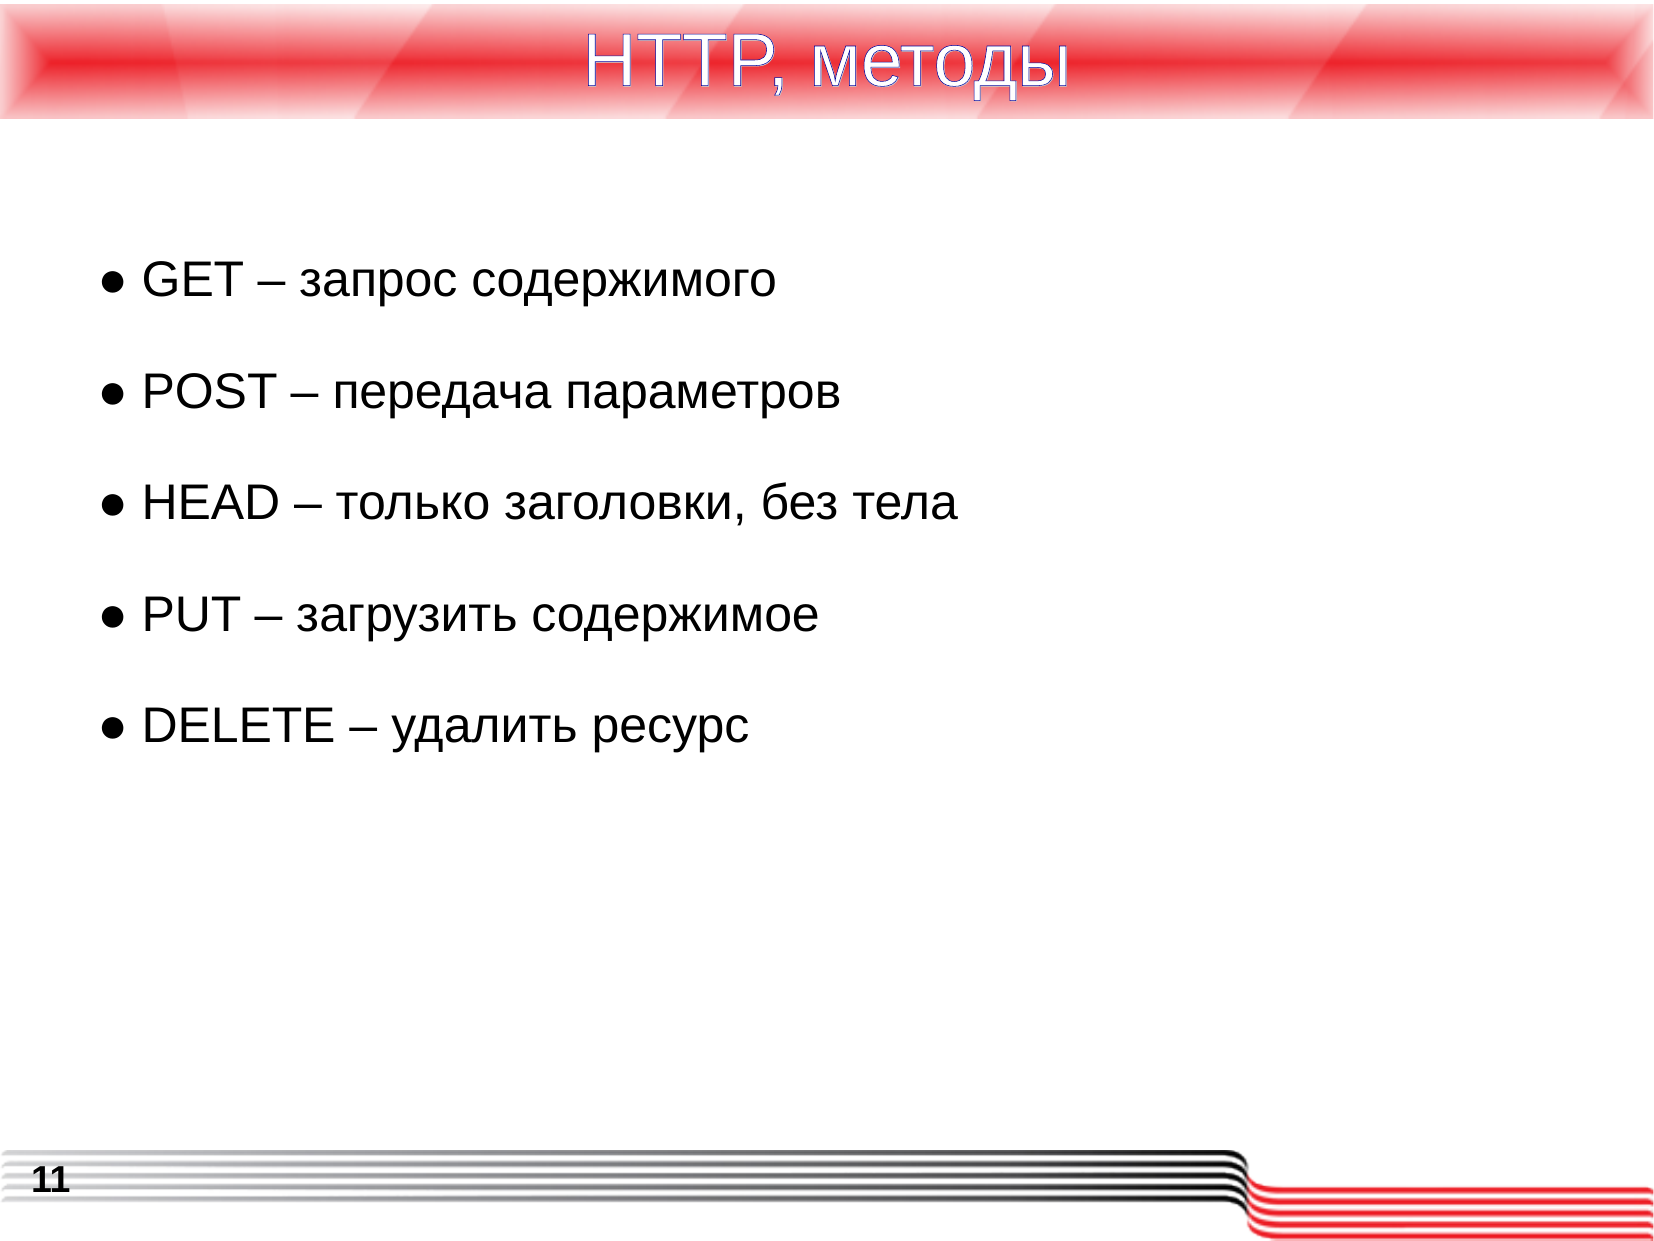

# HTTP, методы
● GET – запрос содержимого
● POST – передача параметров
● HEAD – только заголовки, без тела
● PUT – загрузить содержимое
● DELETE – удалить ресурс
11